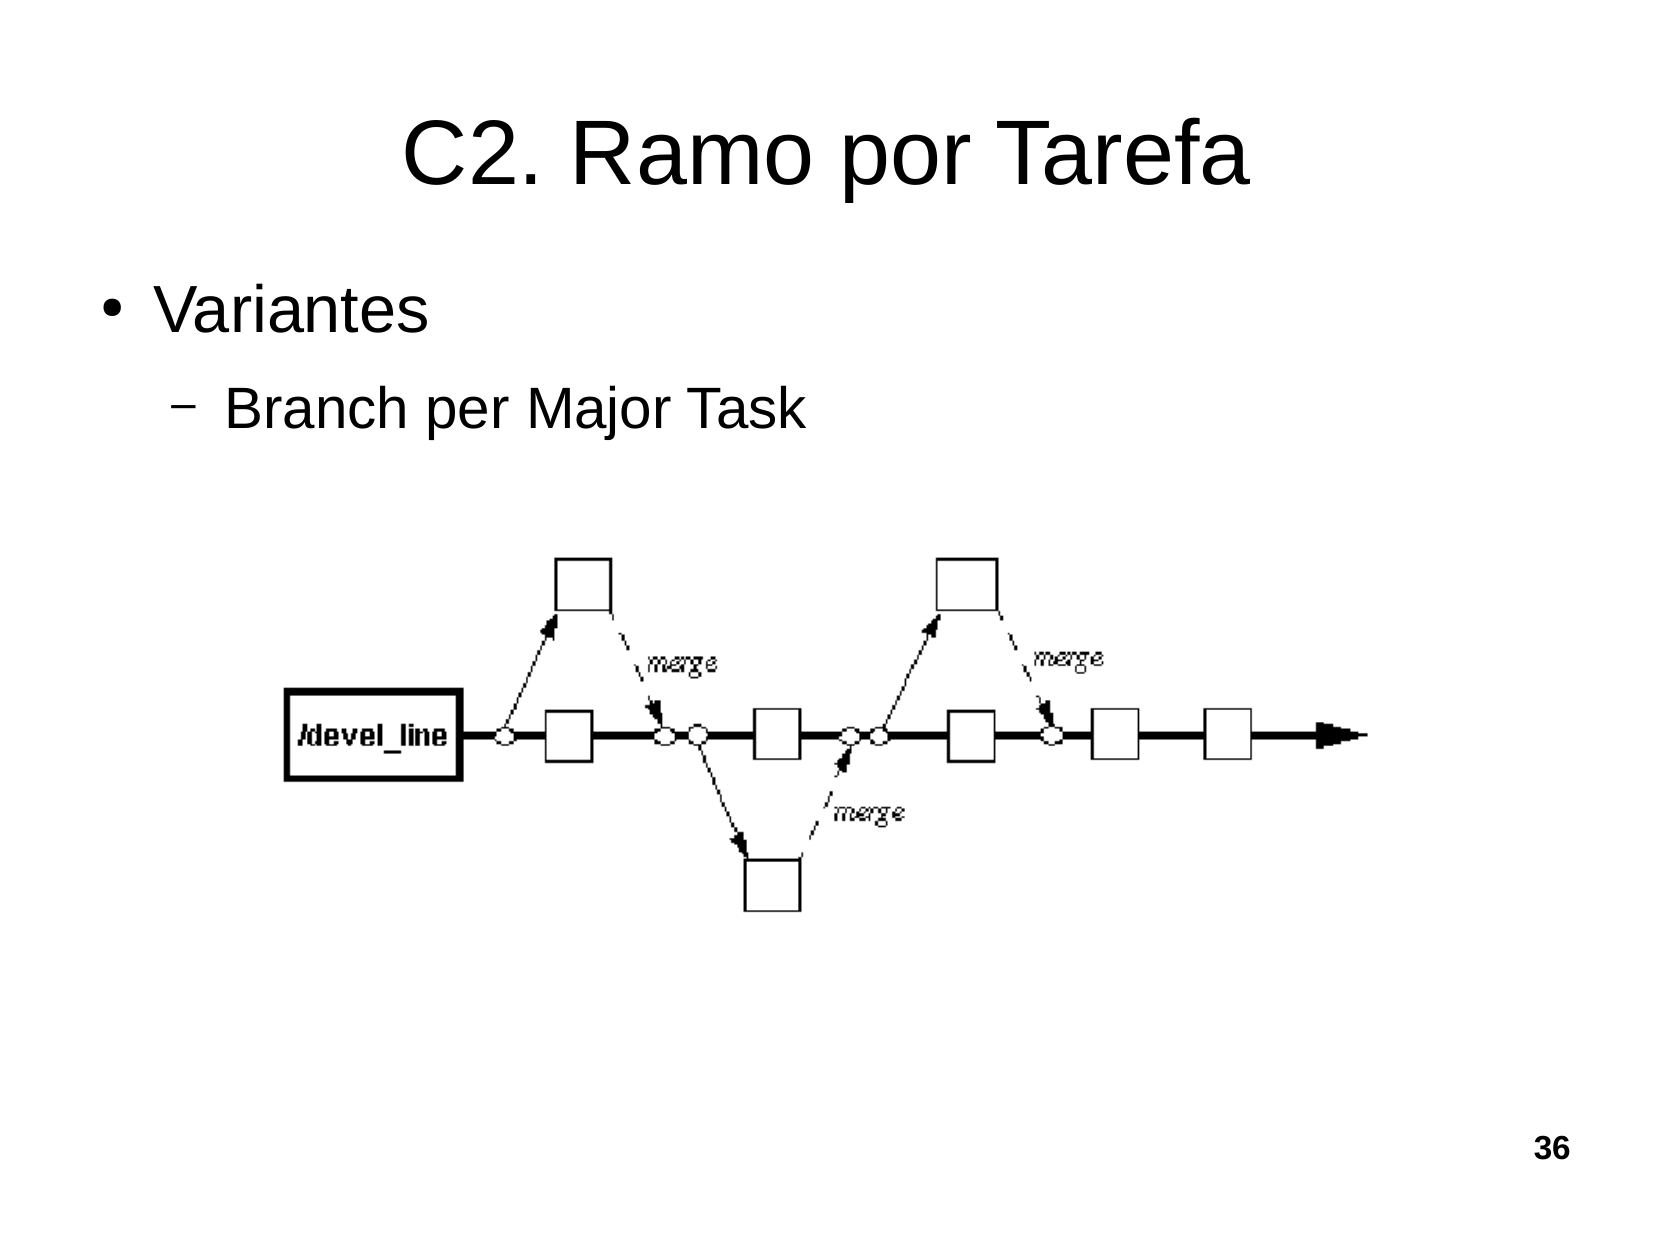

# C2. Ramo por Tarefa
Variantes
Branch per Major Task
36